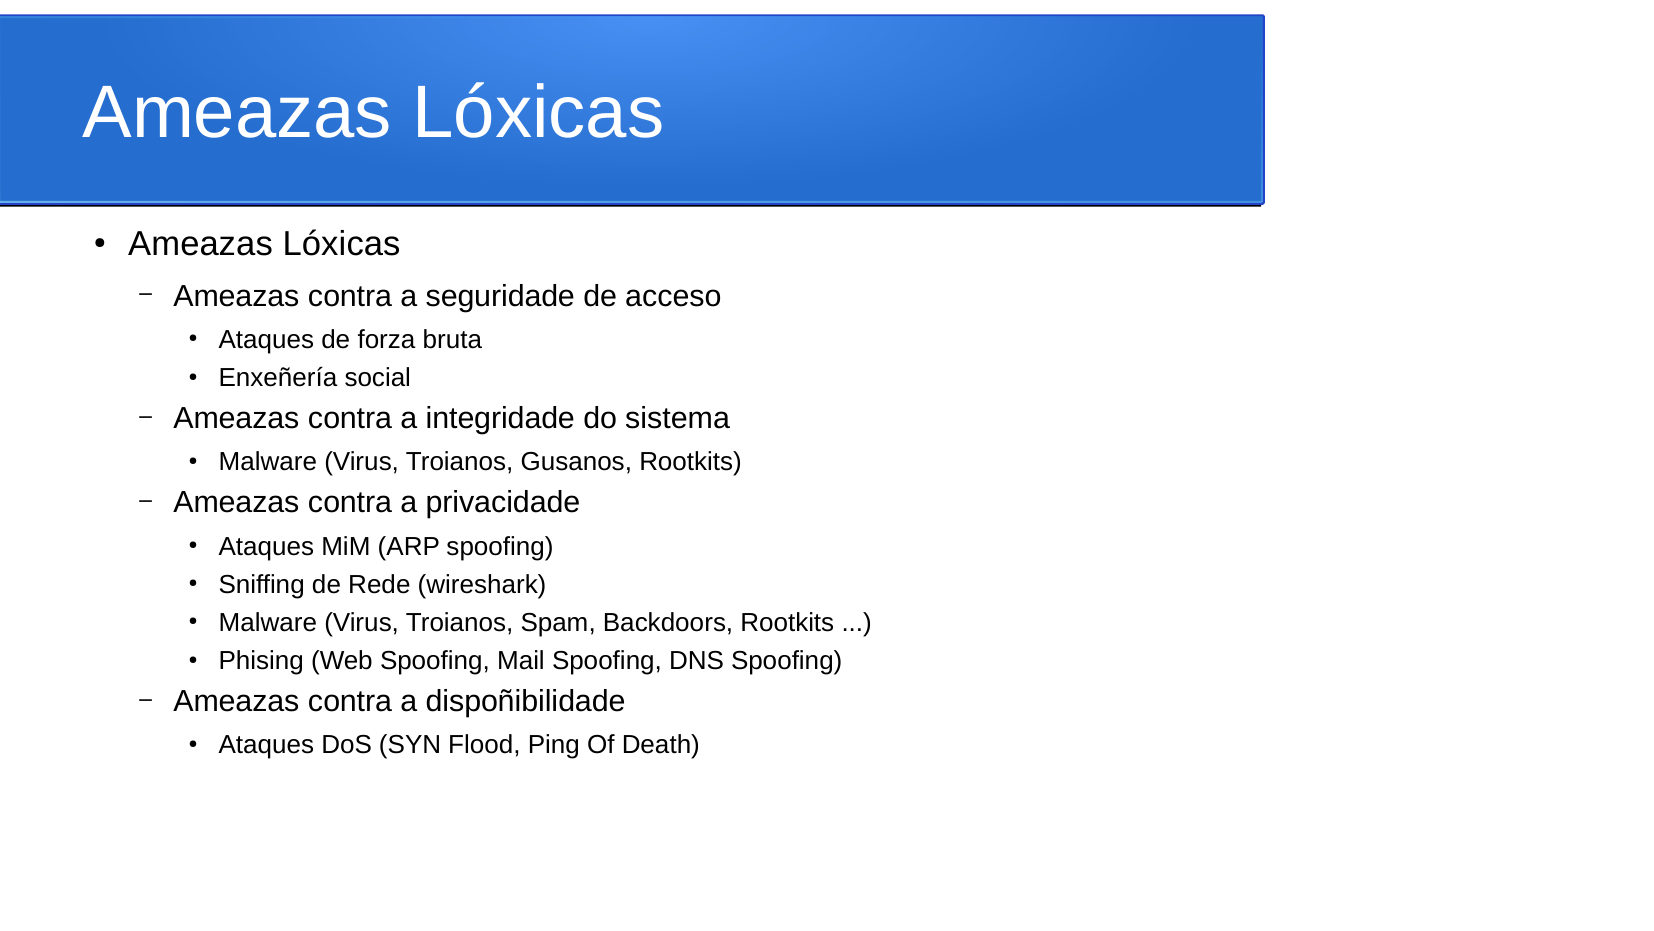

# Ameazas Lóxicas
Ameazas Lóxicas
Ameazas contra a seguridade de acceso
Ataques de forza bruta
Enxeñería social
Ameazas contra a integridade do sistema
Malware (Virus, Troianos, Gusanos, Rootkits)
Ameazas contra a privacidade
Ataques MiM (ARP spoofing)
Sniffing de Rede (wireshark)
Malware (Virus, Troianos, Spam, Backdoors, Rootkits ...)
Phising (Web Spoofing, Mail Spoofing, DNS Spoofing)
Ameazas contra a dispoñibilidade
Ataques DoS (SYN Flood, Ping Of Death)